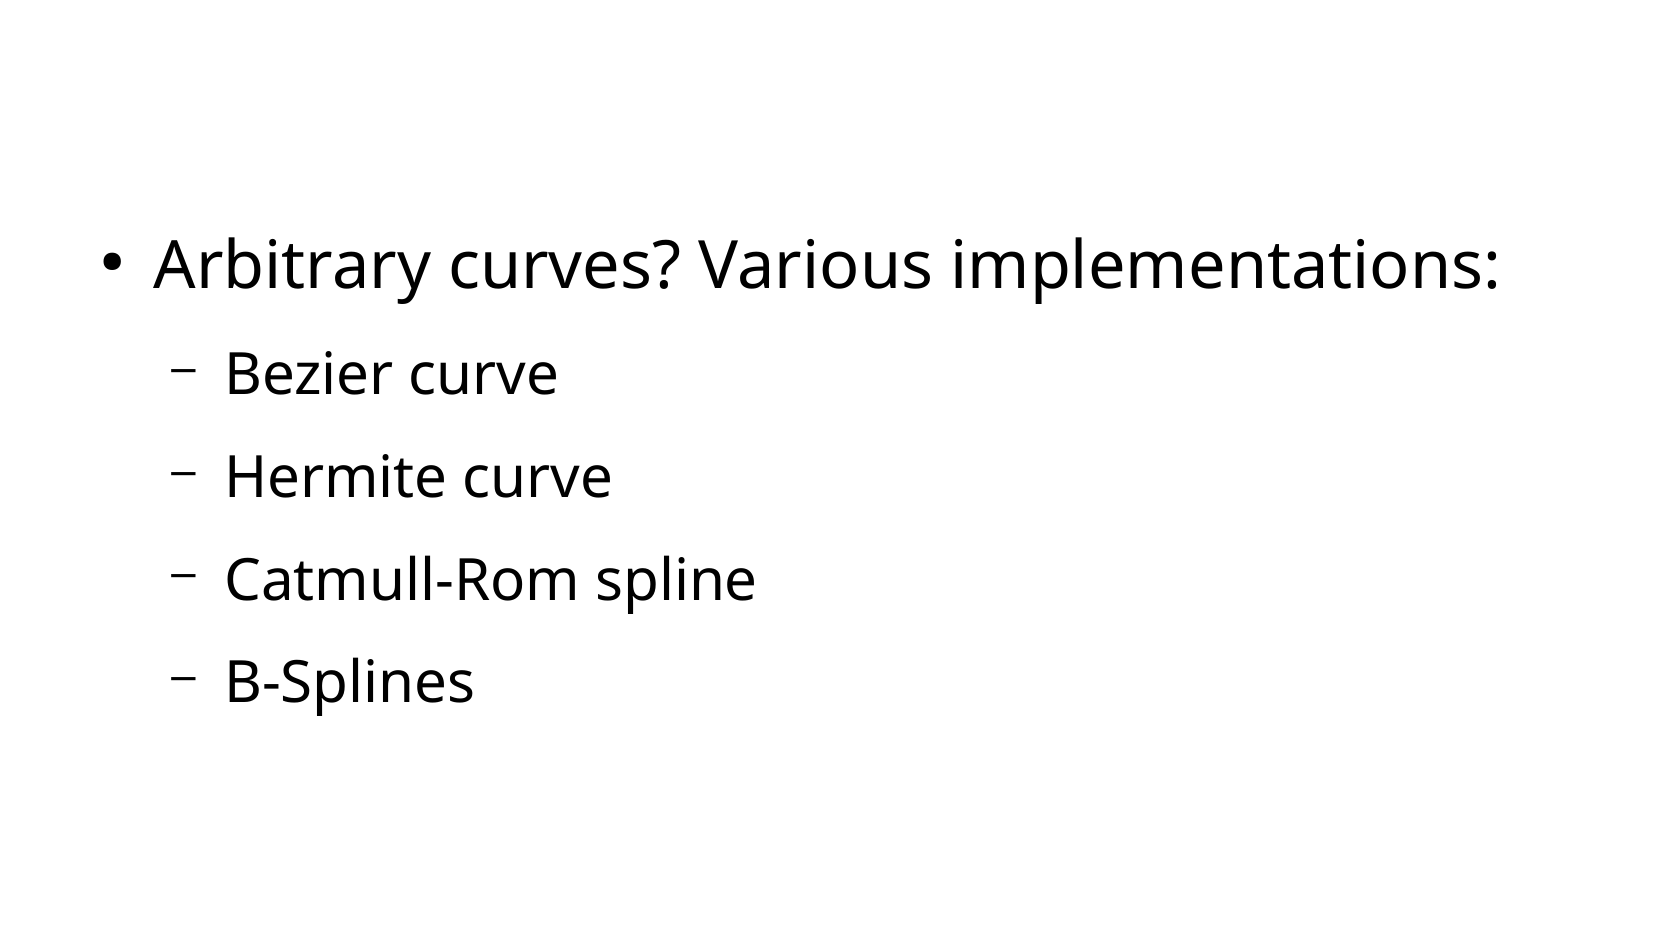

#
Arbitrary curves? Various implementations:
Bezier curve
Hermite curve
Catmull-Rom spline
B-Splines